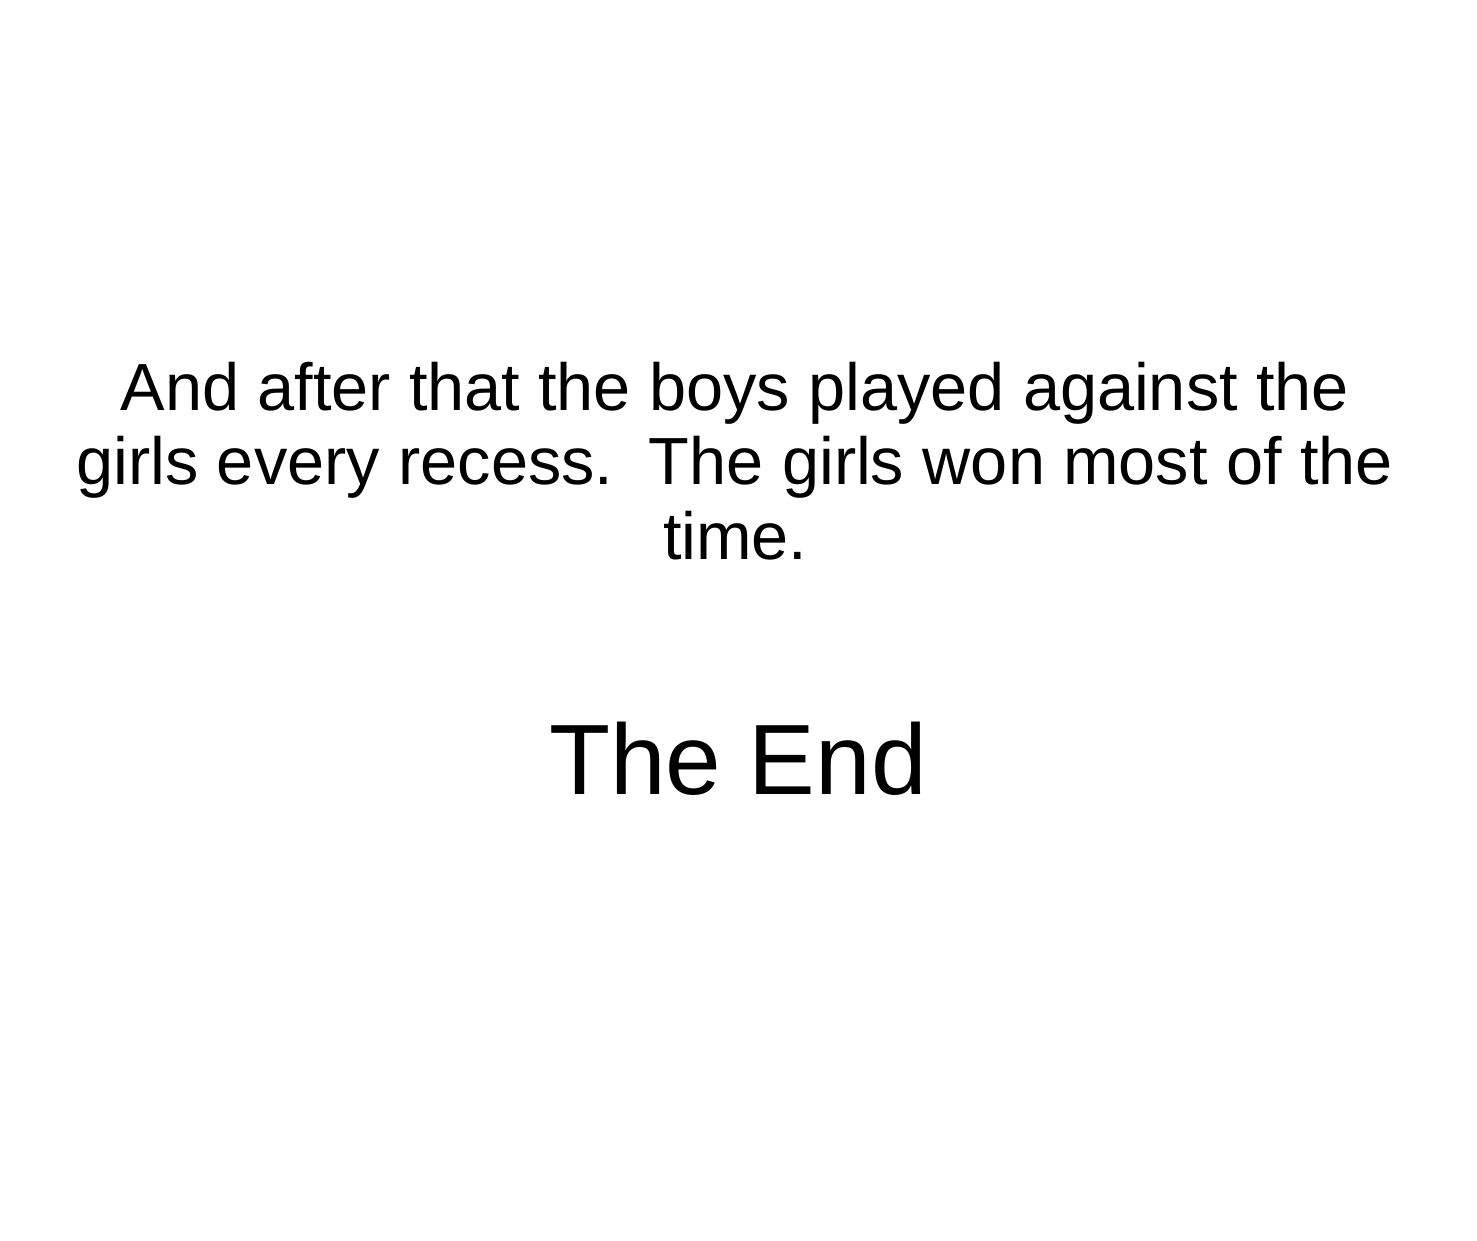

# And after that the boys played against the girls every recess. The girls won most of the time.
The End